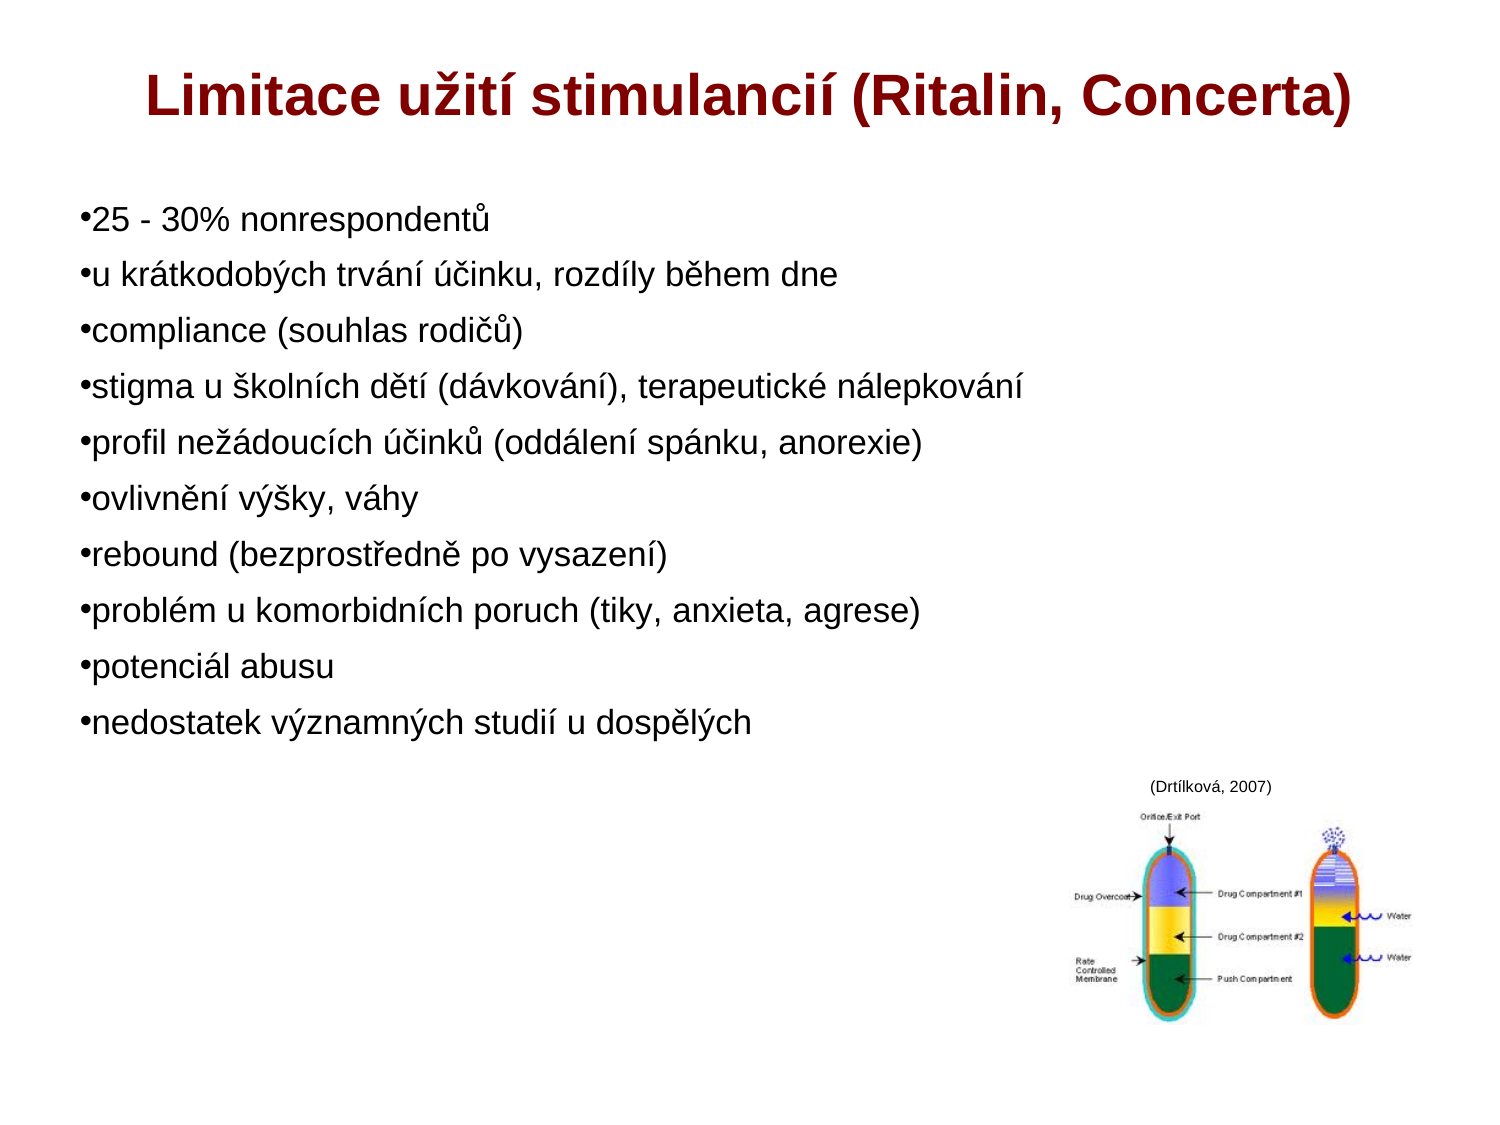

# Limitace užití stimulancií (Ritalin, Concerta)
25 - 30% nonrespondentů
u krátkodobých trvání účinku, rozdíly během dne
compliance (souhlas rodičů)
stigma u školních dětí (dávkování), terapeutické nálepkování
profil nežádoucích účinků (oddálení spánku, anorexie)
ovlivnění výšky, váhy
rebound (bezprostředně po vysazení)
problém u komorbidních poruch (tiky, anxieta, agrese)
potenciál abusu
nedostatek významných studií u dospělých
 									 (Drtílková, 2007)